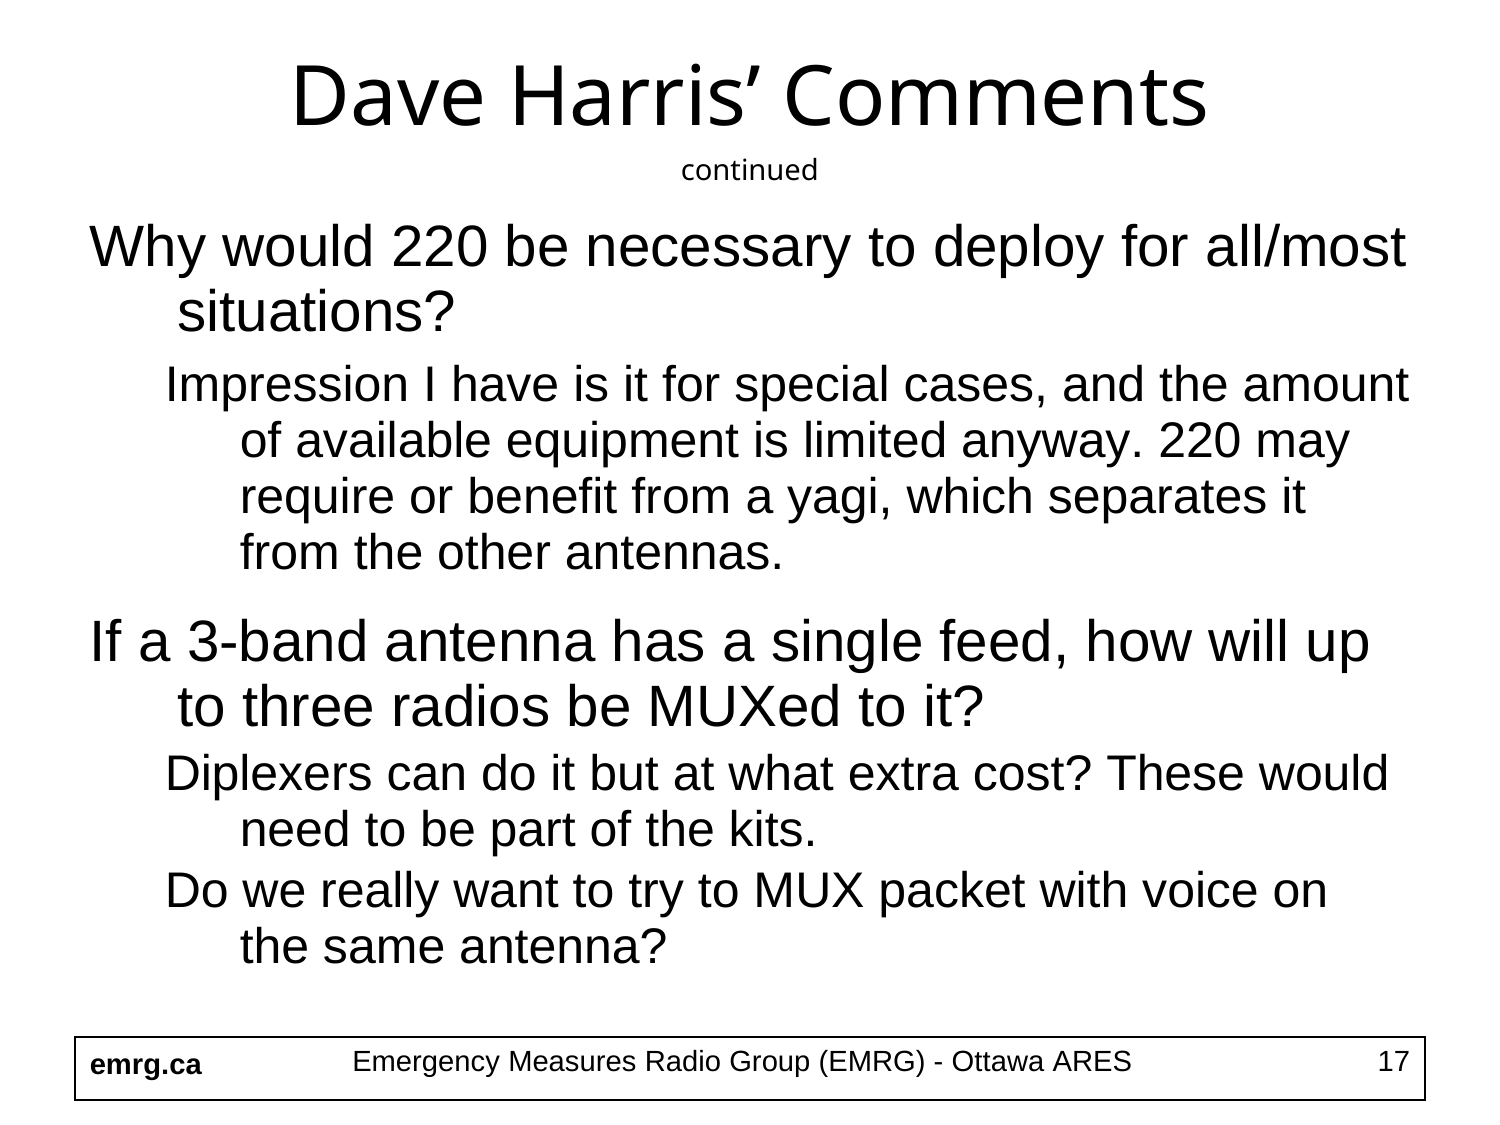

# Dave Harris’ Comments continued
Why would 220 be necessary to deploy for all/most situations?
Impression I have is it for special cases, and the amount of available equipment is limited anyway. 220 may require or benefit from a yagi, which separates it from the other antennas.
If a 3-band antenna has a single feed, how will up to three radios be MUXed to it?
Diplexers can do it but at what extra cost? These would need to be part of the kits.
Do we really want to try to MUX packet with voice on the same antenna?
Emergency Measures Radio Group (EMRG) - Ottawa ARES
17